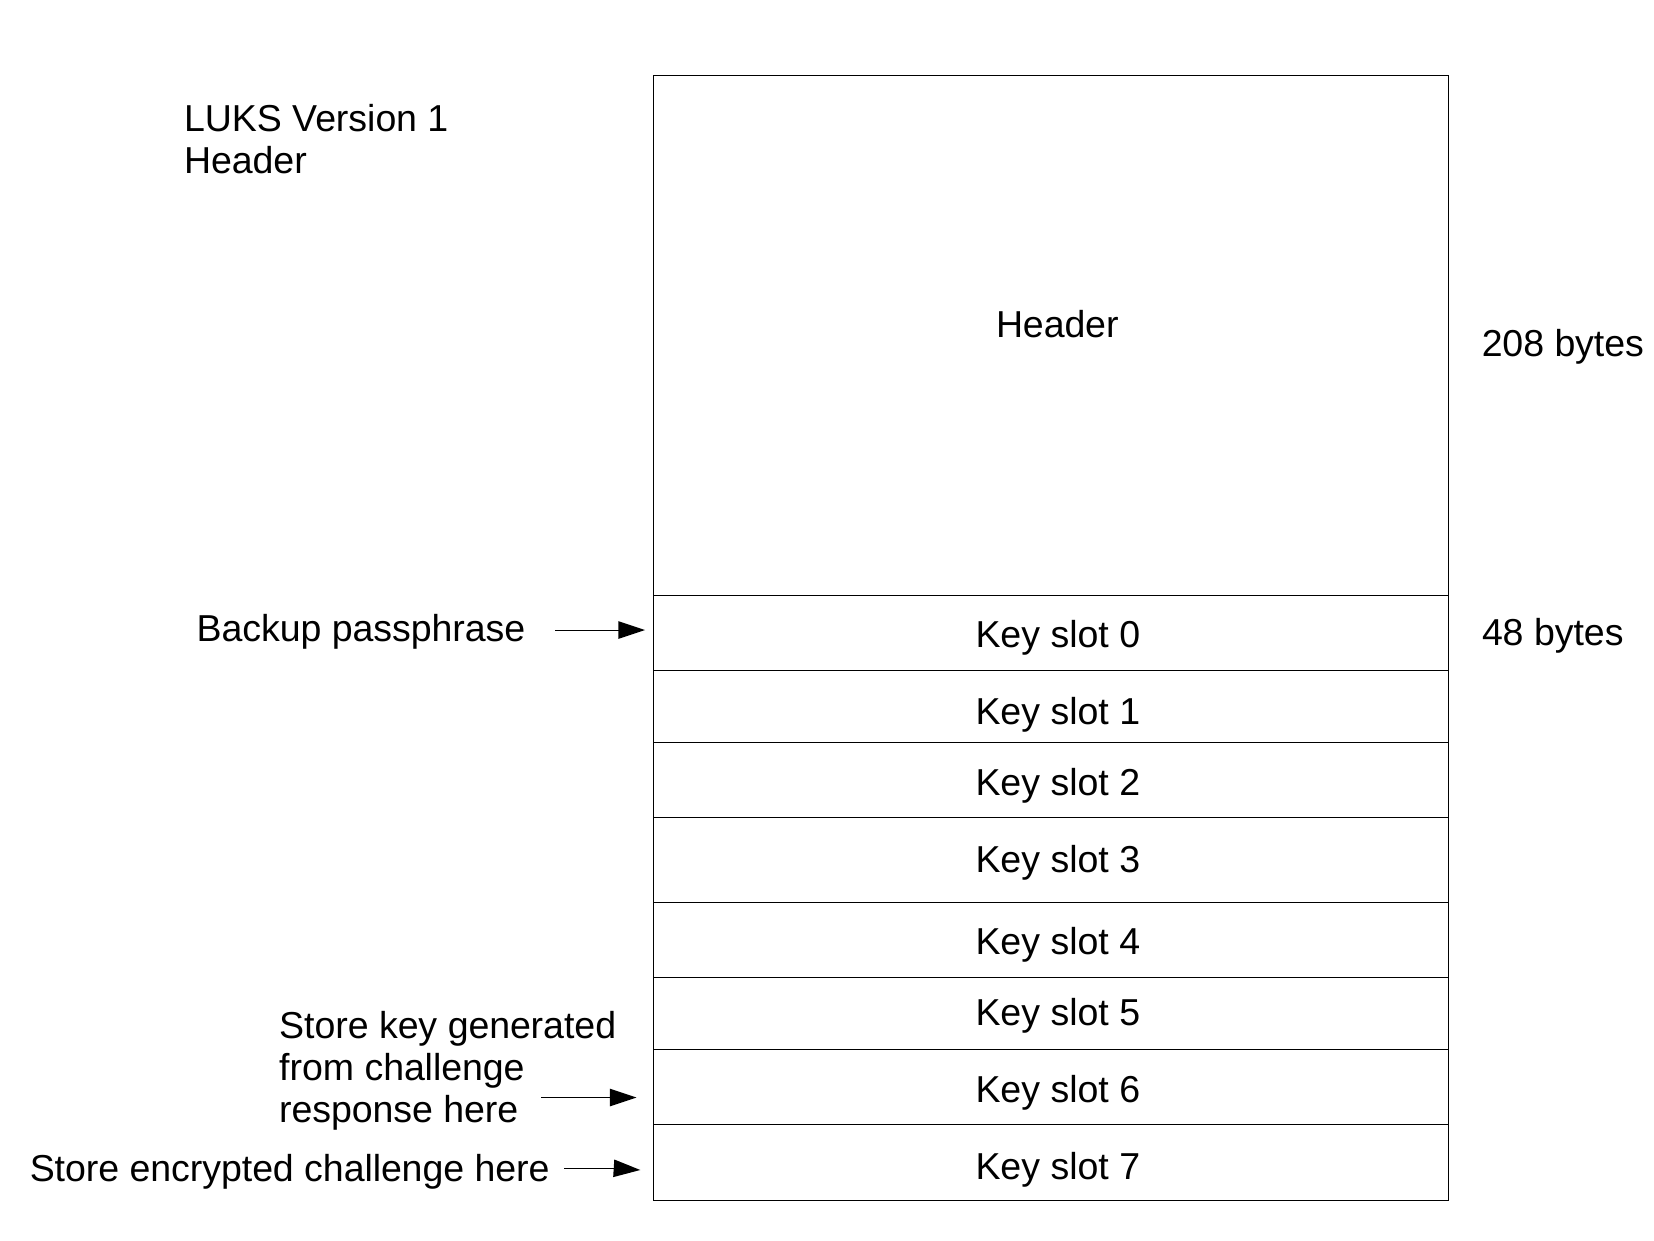

LUKS Version 1 Header
Header
208 bytes
Backup passphrase
48 bytes
Key slot 0
Key slot 1
Key slot 2
Key slot 3
Key slot 4
Key slot 5
Store key generated from challenge response here
Key slot 6
Key slot 7
Store encrypted challenge here